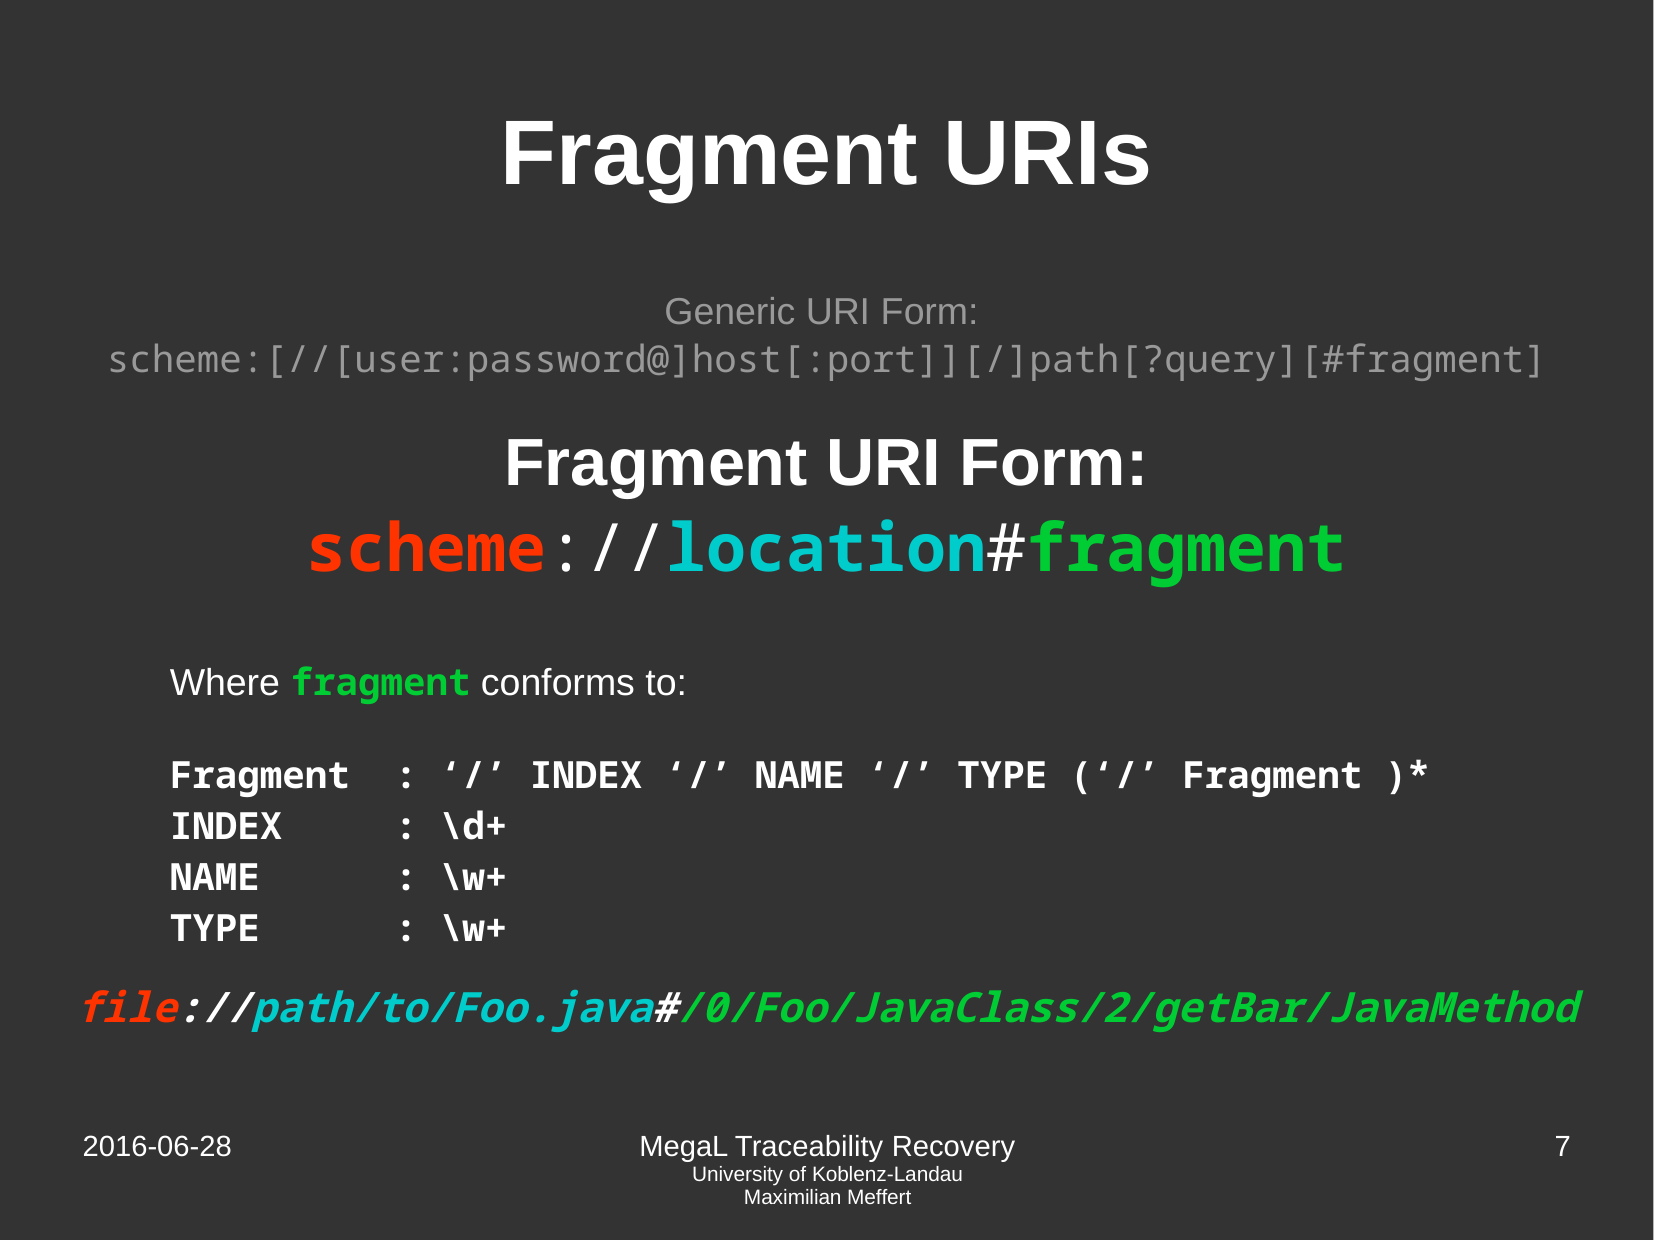

# Fragment URIs
Generic URI Form:
scheme:[//[user:password@]host[:port]][/]path[?query][#fragment]
Fragment URI Form:
scheme://location#fragment
Where fragment conforms to:
Fragment	: ‘/’ INDEX ‘/’ NAME ‘/’ TYPE (‘/’ Fragment )*
INDEX 		: \d+
NAME		: \w+
TYPE		: \w+
file://path/to/Foo.java#/0/Foo/JavaClass/2/getBar/JavaMethod
2016-06-28
MegaL Traceability Recovery
7